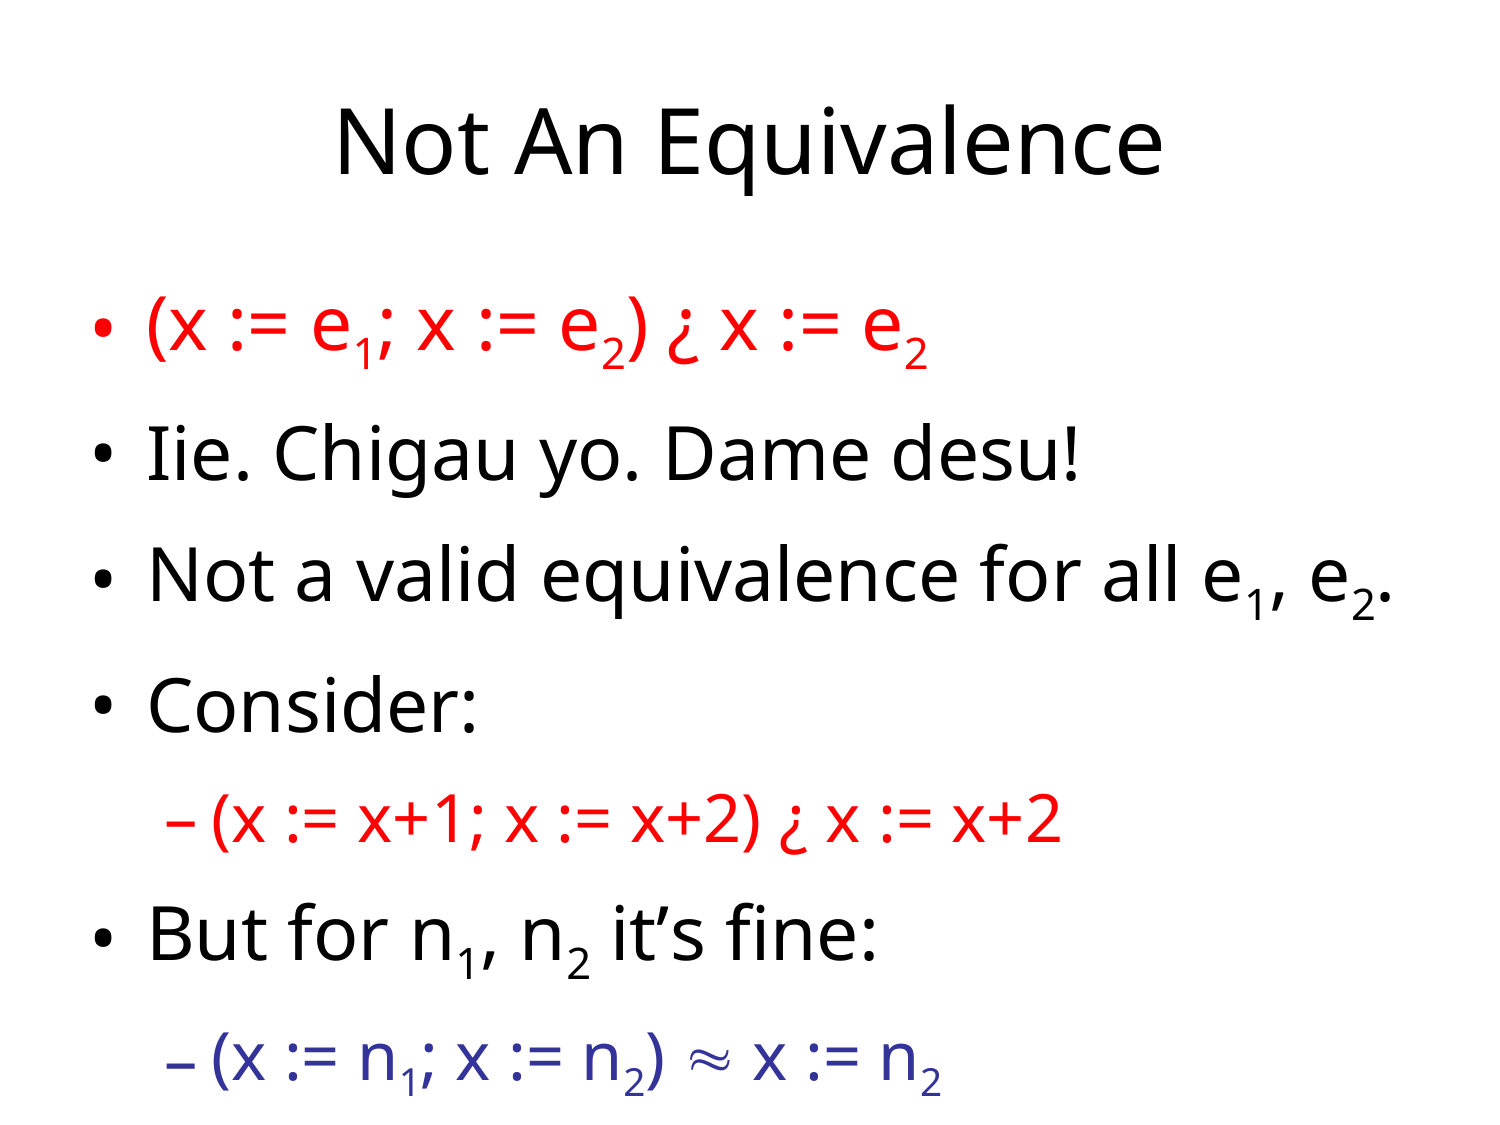

# Not An Equivalence
(x := e1; x := e2) ¿ x := e2
Iie. Chigau yo. Dame desu!
Not a valid equivalence for all e1, e2.
Consider:
(x := x+1; x := x+2) ¿ x := x+2
But for n1, n2 it’s fine:
(x := n1; x := n2)  x := n2